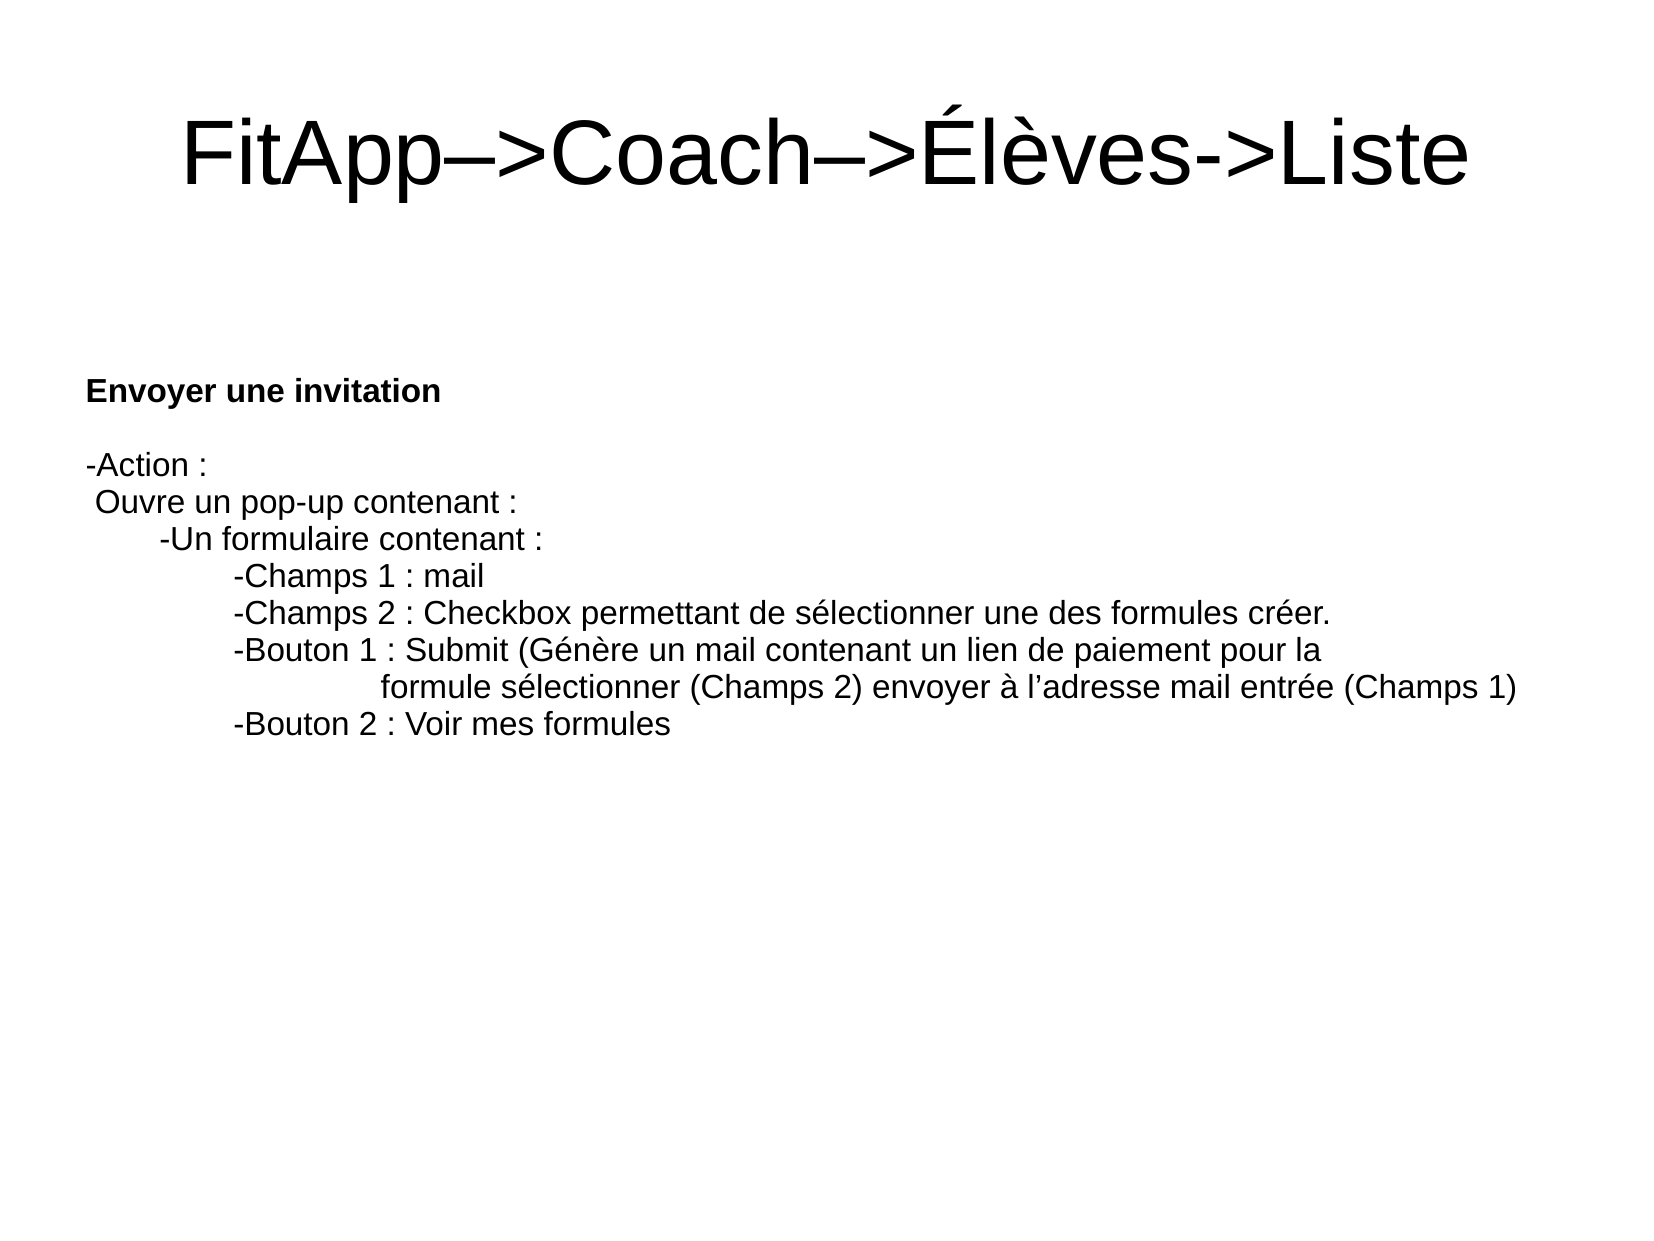

# FitApp–>Coach–>Élèves->Liste
Envoyer une invitation
-Action :
 Ouvre un pop-up contenant :
	-Un formulaire contenant :
		-Champs 1 : mail
		-Champs 2 : Checkbox permettant de sélectionner une des formules créer.
		-Bouton 1 : Submit (Génère un mail contenant un lien de paiement pour la
 formule sélectionner (Champs 2) envoyer à l’adresse mail entrée (Champs 1)
		-Bouton 2 : Voir mes formules